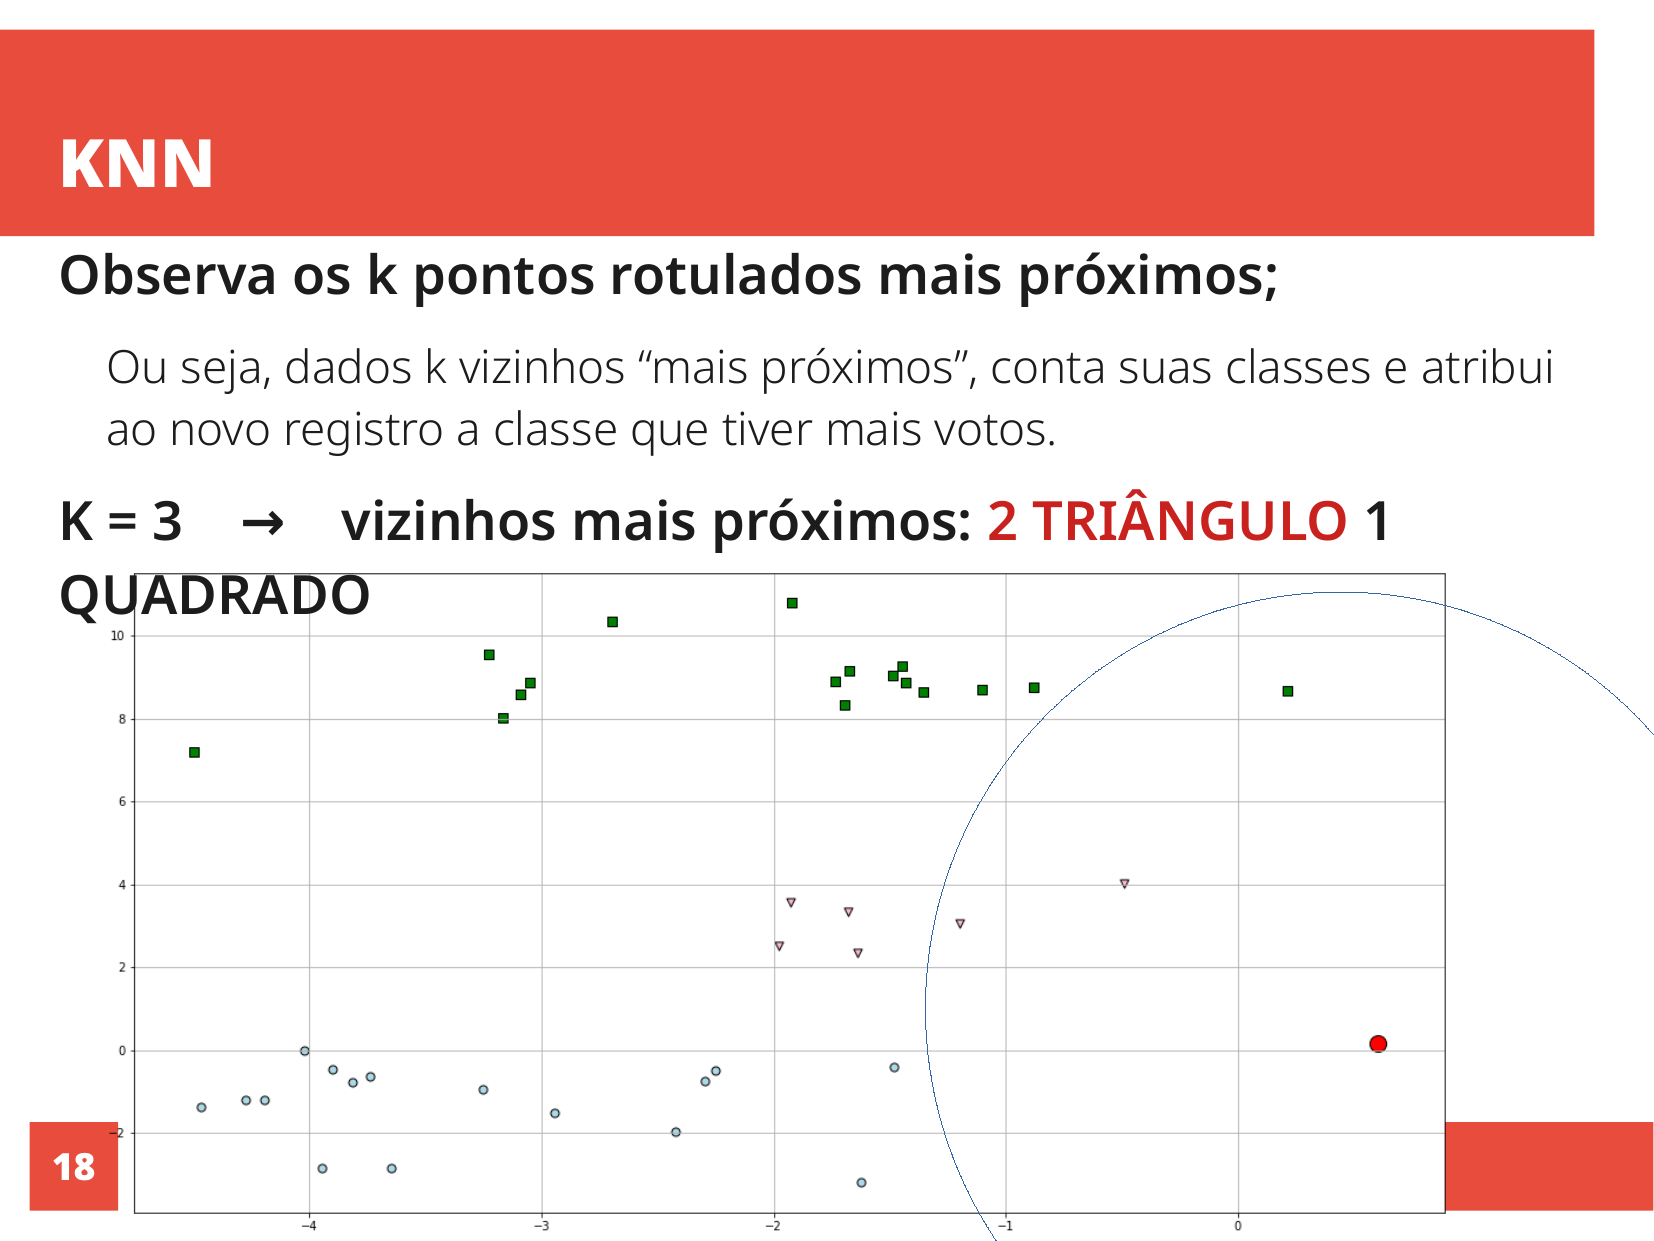

# KNN
Observa os k pontos rotulados mais próximos;
Ou seja, dados k vizinhos “mais próximos”, conta suas classes e atribui ao novo registro a classe que tiver mais votos.
K = 3 → vizinhos mais próximos: 2 TRIÂNGULO 1 QUADRADO
18
UNIP - Araçatuba